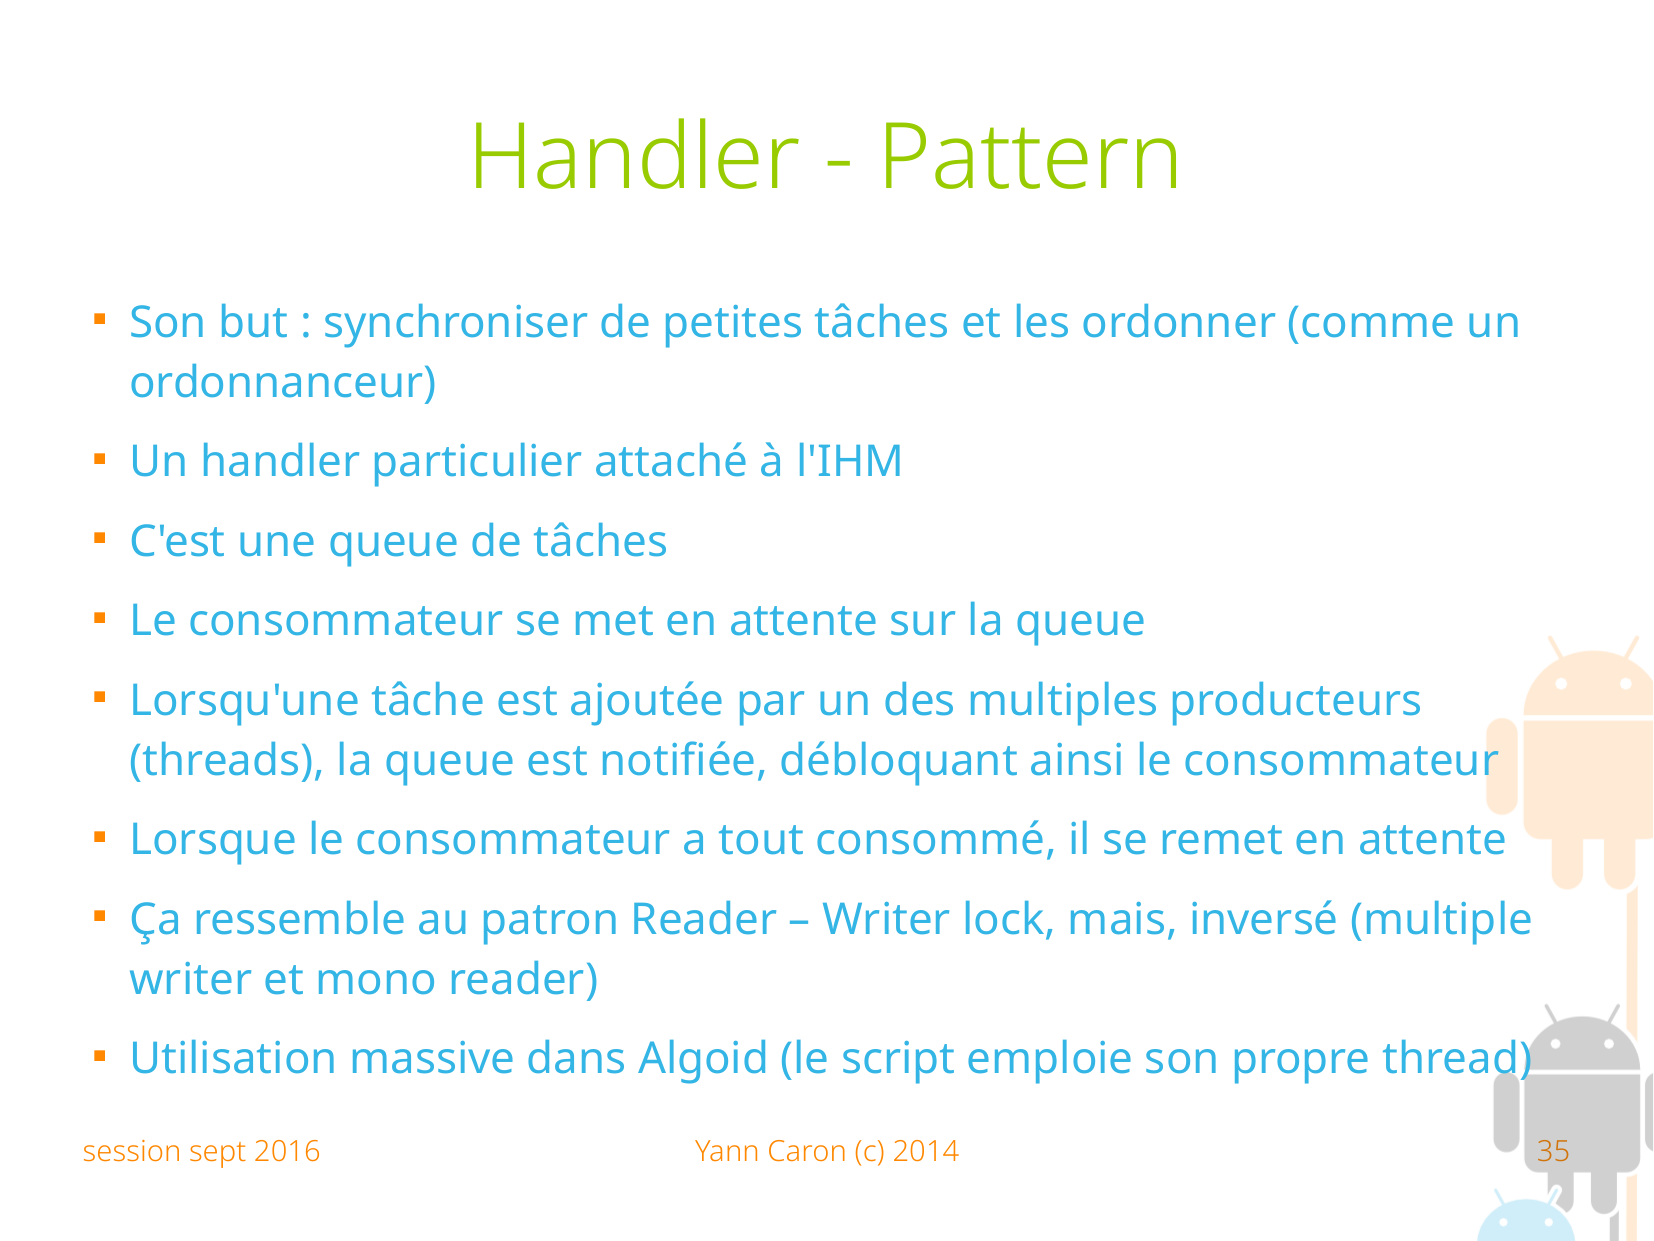

# Handler - Pattern
Son but : synchroniser de petites tâches et les ordonner (comme un ordonnanceur)
Un handler particulier attaché à l'IHM
C'est une queue de tâches
Le consommateur se met en attente sur la queue
Lorsqu'une tâche est ajoutée par un des multiples producteurs (threads), la queue est notifiée, débloquant ainsi le consommateur
Lorsque le consommateur a tout consommé, il se remet en attente
Ça ressemble au patron Reader – Writer lock, mais, inversé (multiple writer et mono reader)
Utilisation massive dans Algoid (le script emploie son propre thread)
session sept 2016
Yann Caron (c) 2014
35